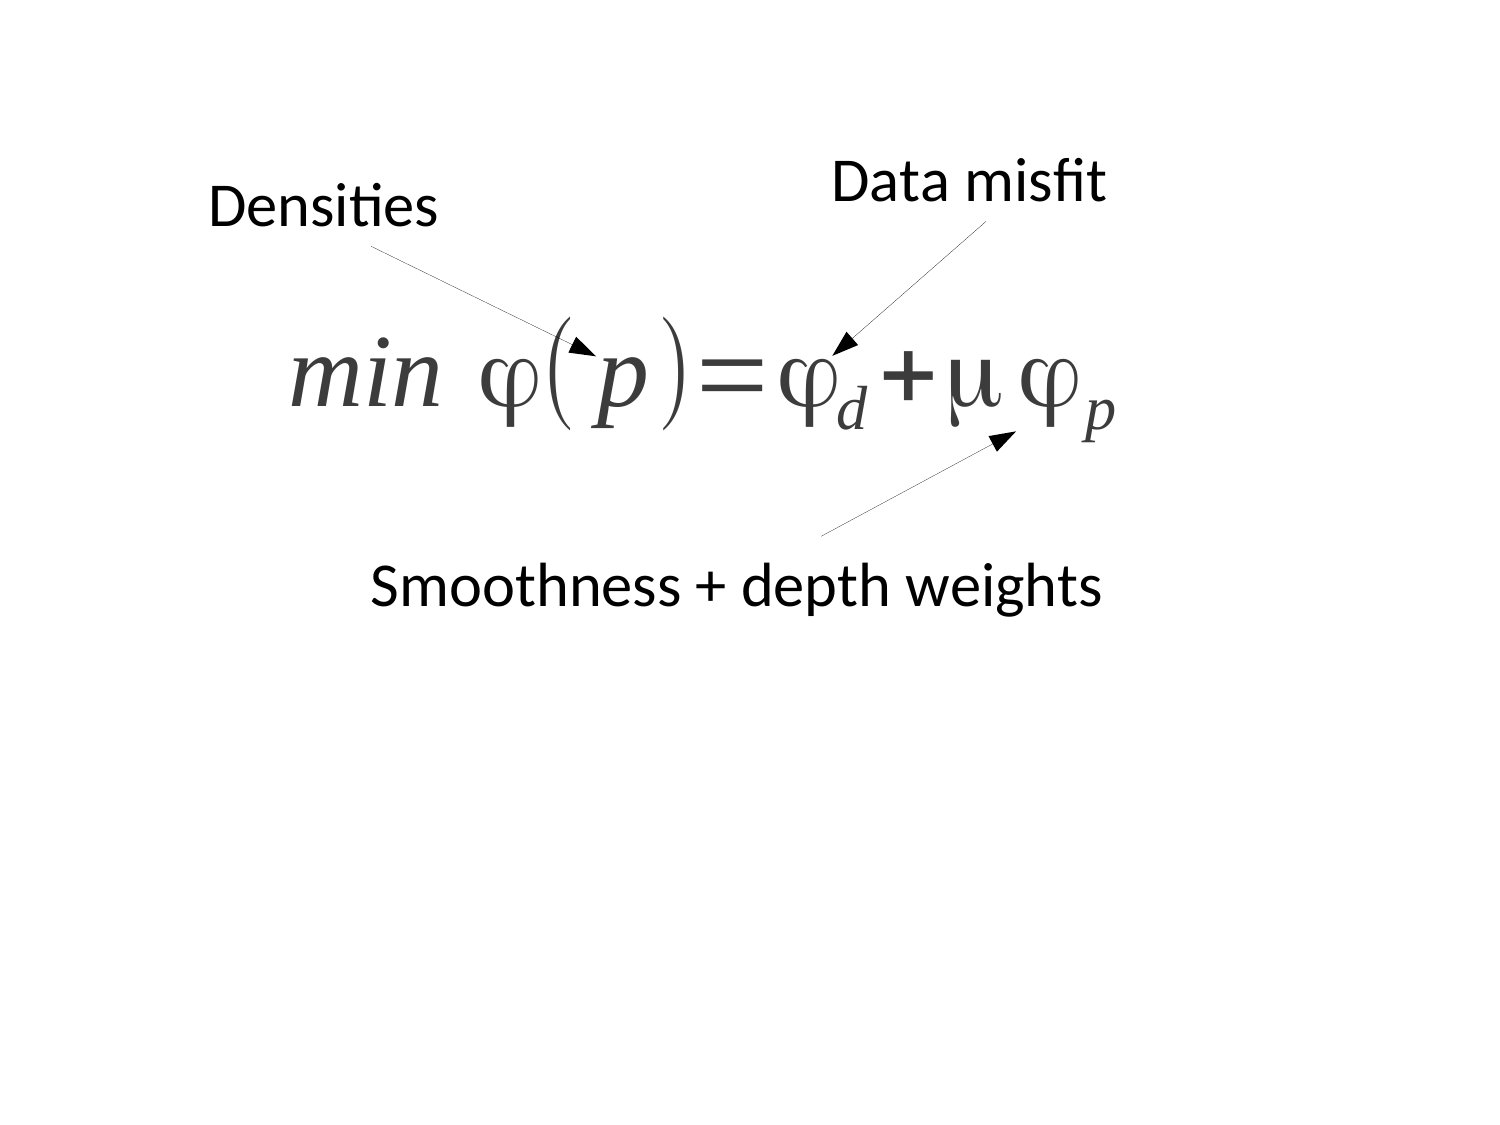

Data misfit
Densities
Smoothness + depth weights